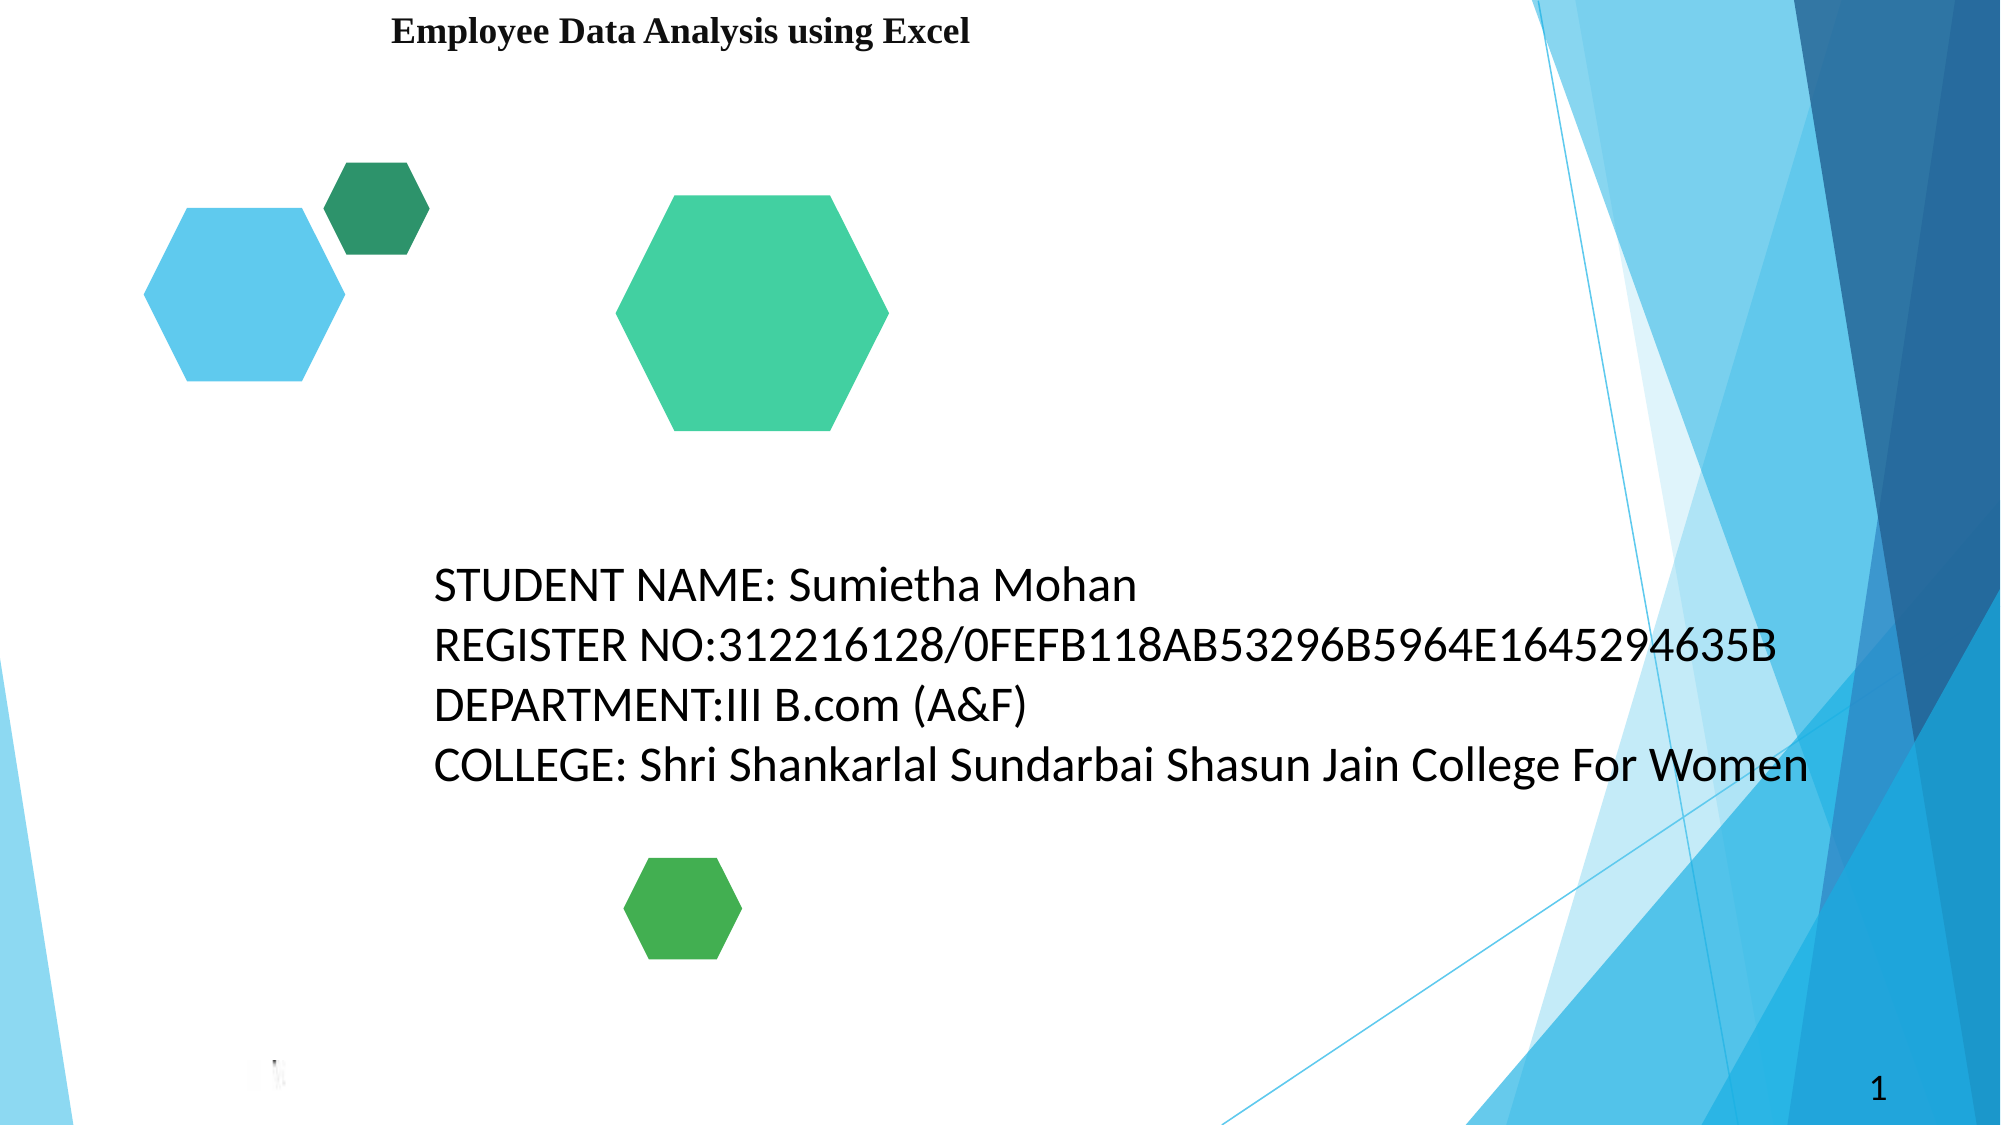

# Employee Data Analysis using Excel
STUDENT NAME: Sumietha Mohan
REGISTER NO:312216128/0FEFB118AB53296B5964E1645294635B
DEPARTMENT:III B.com (A&F)
COLLEGE: Shri Shankarlal Sundarbai Shasun Jain College For Women